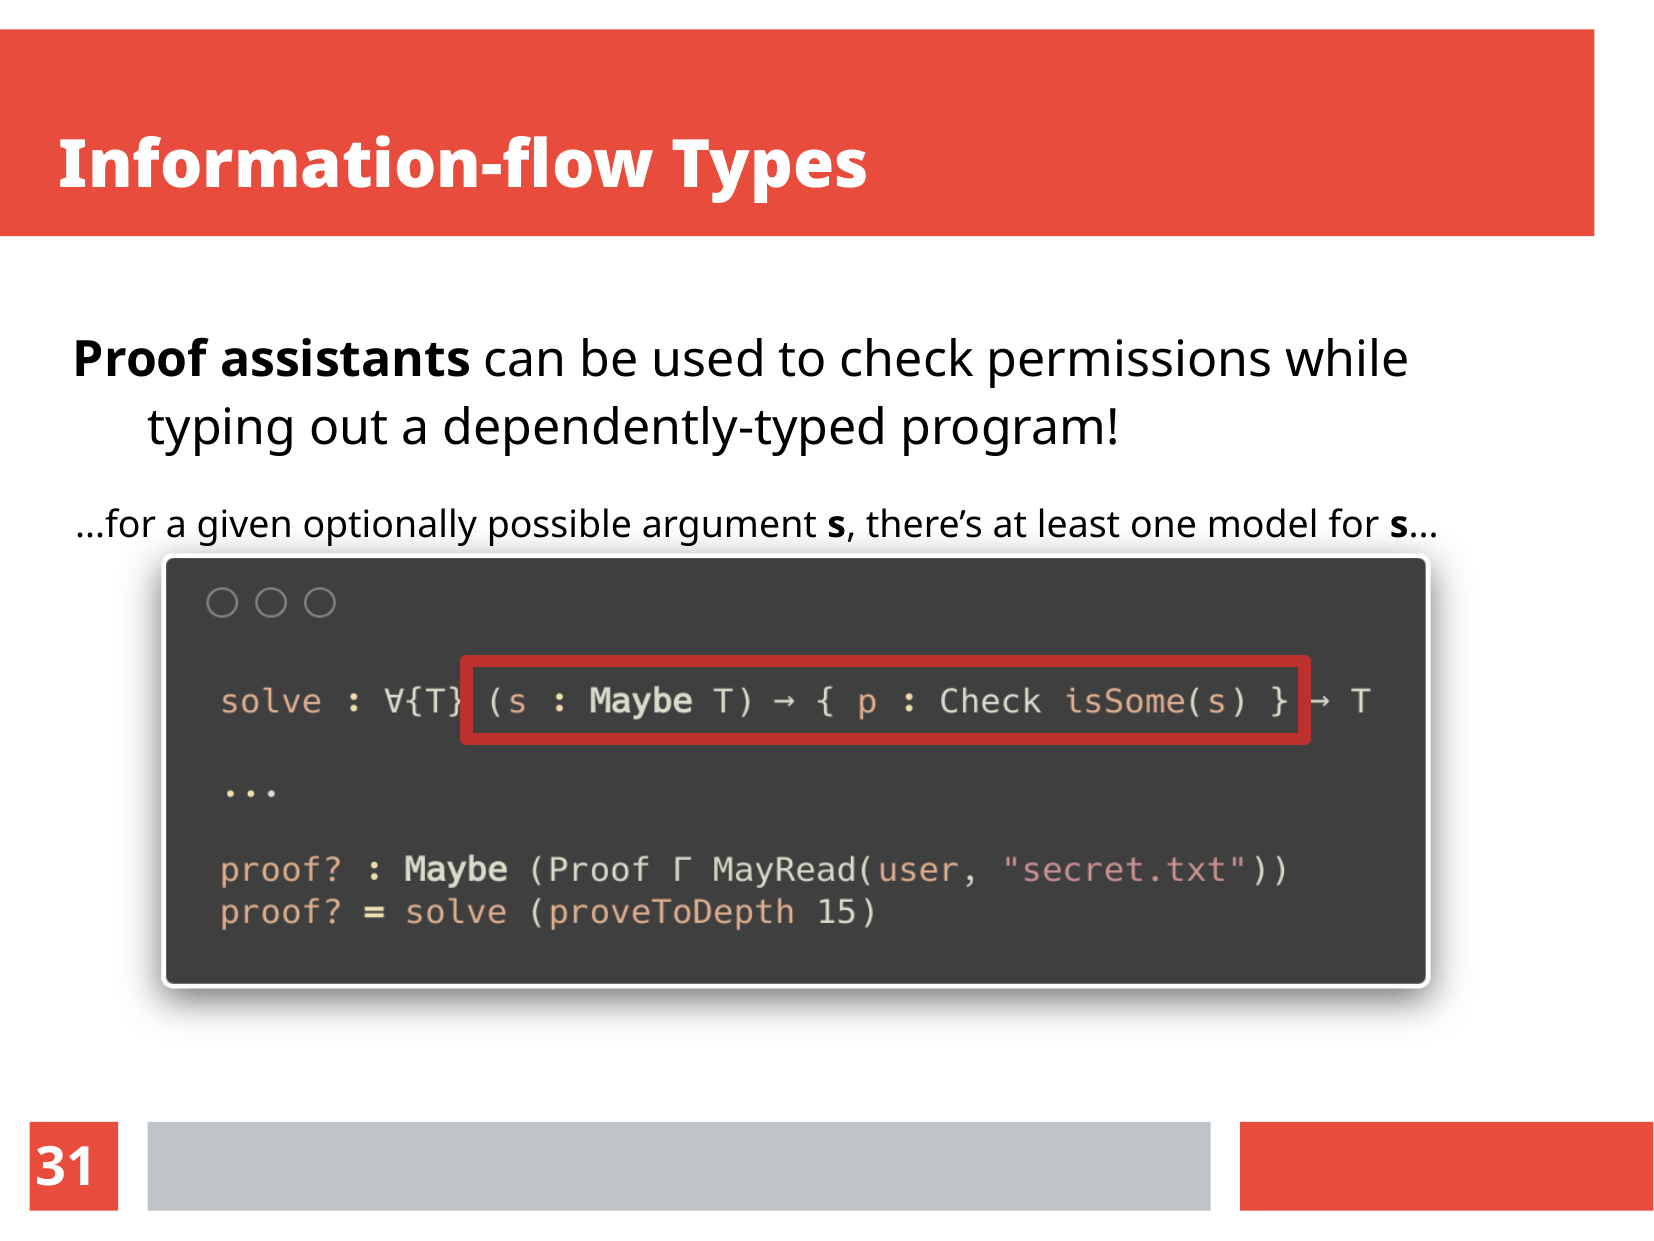

# Information-flow Types
Proof assistants can be used to check permissions while
	typing out a dependently-typed program!
...for a given optionally possible argument s, there’s at least one model for s...
31
93